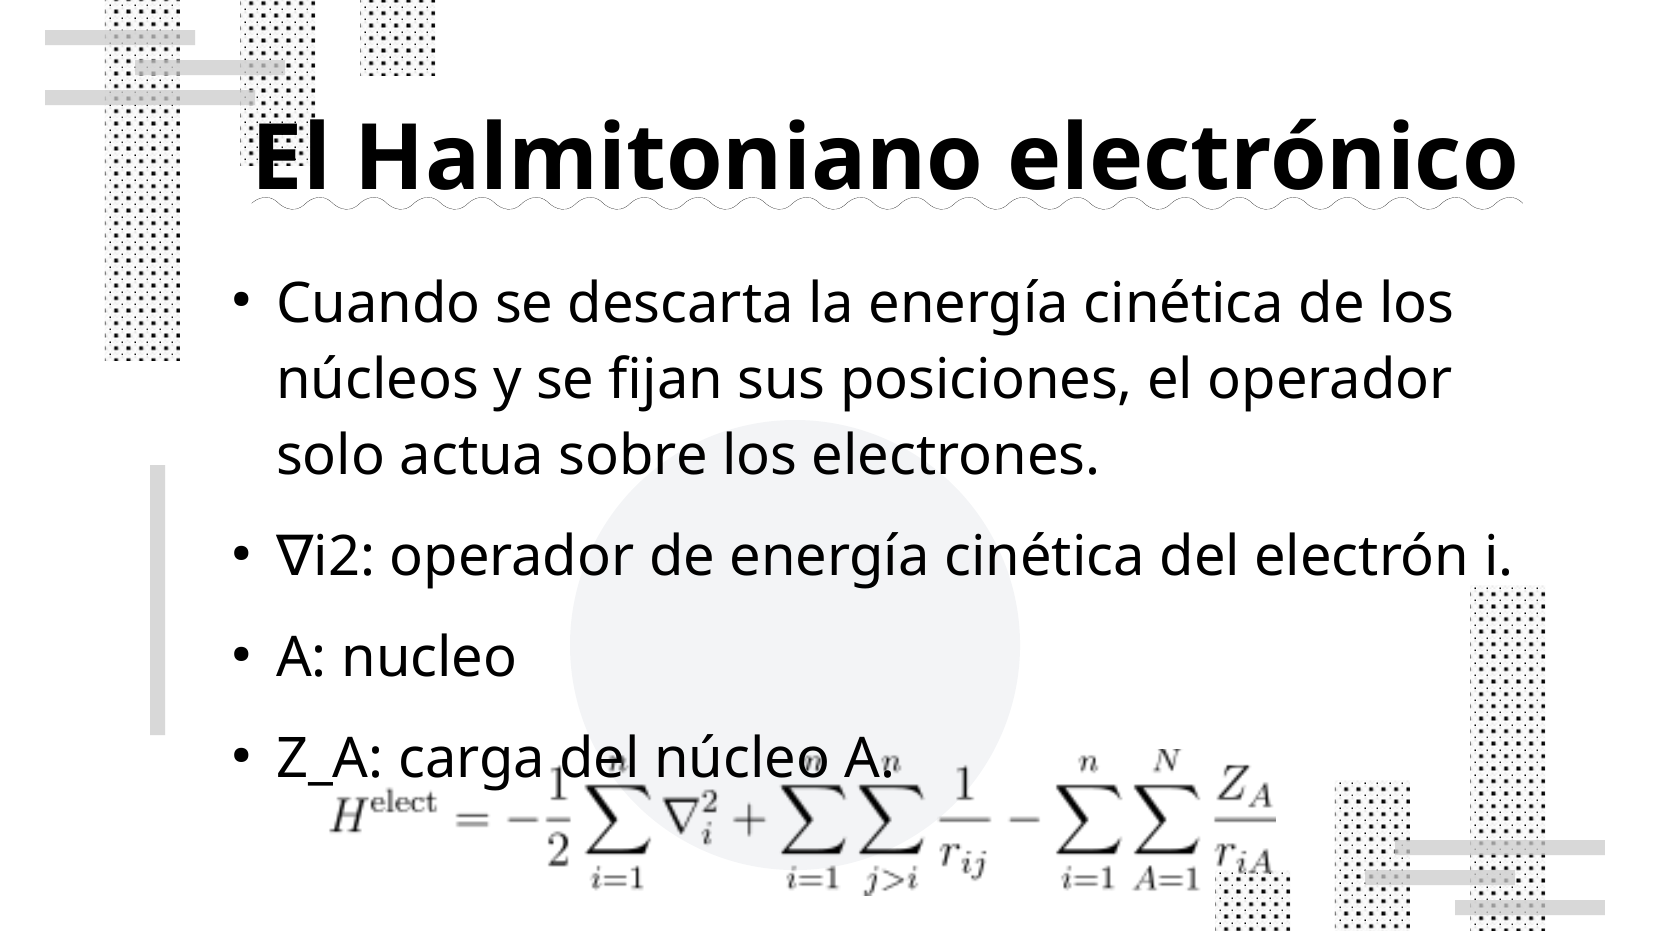

# El Halmitoniano electrónico
Cuando se descarta la energía cinética de los núcleos y se fijan sus posiciones, el operador solo actua sobre los electrones.
∇i2​: operador de energía cinética del electrón i.
A: nucleo
Z_A: carga del núcleo A.